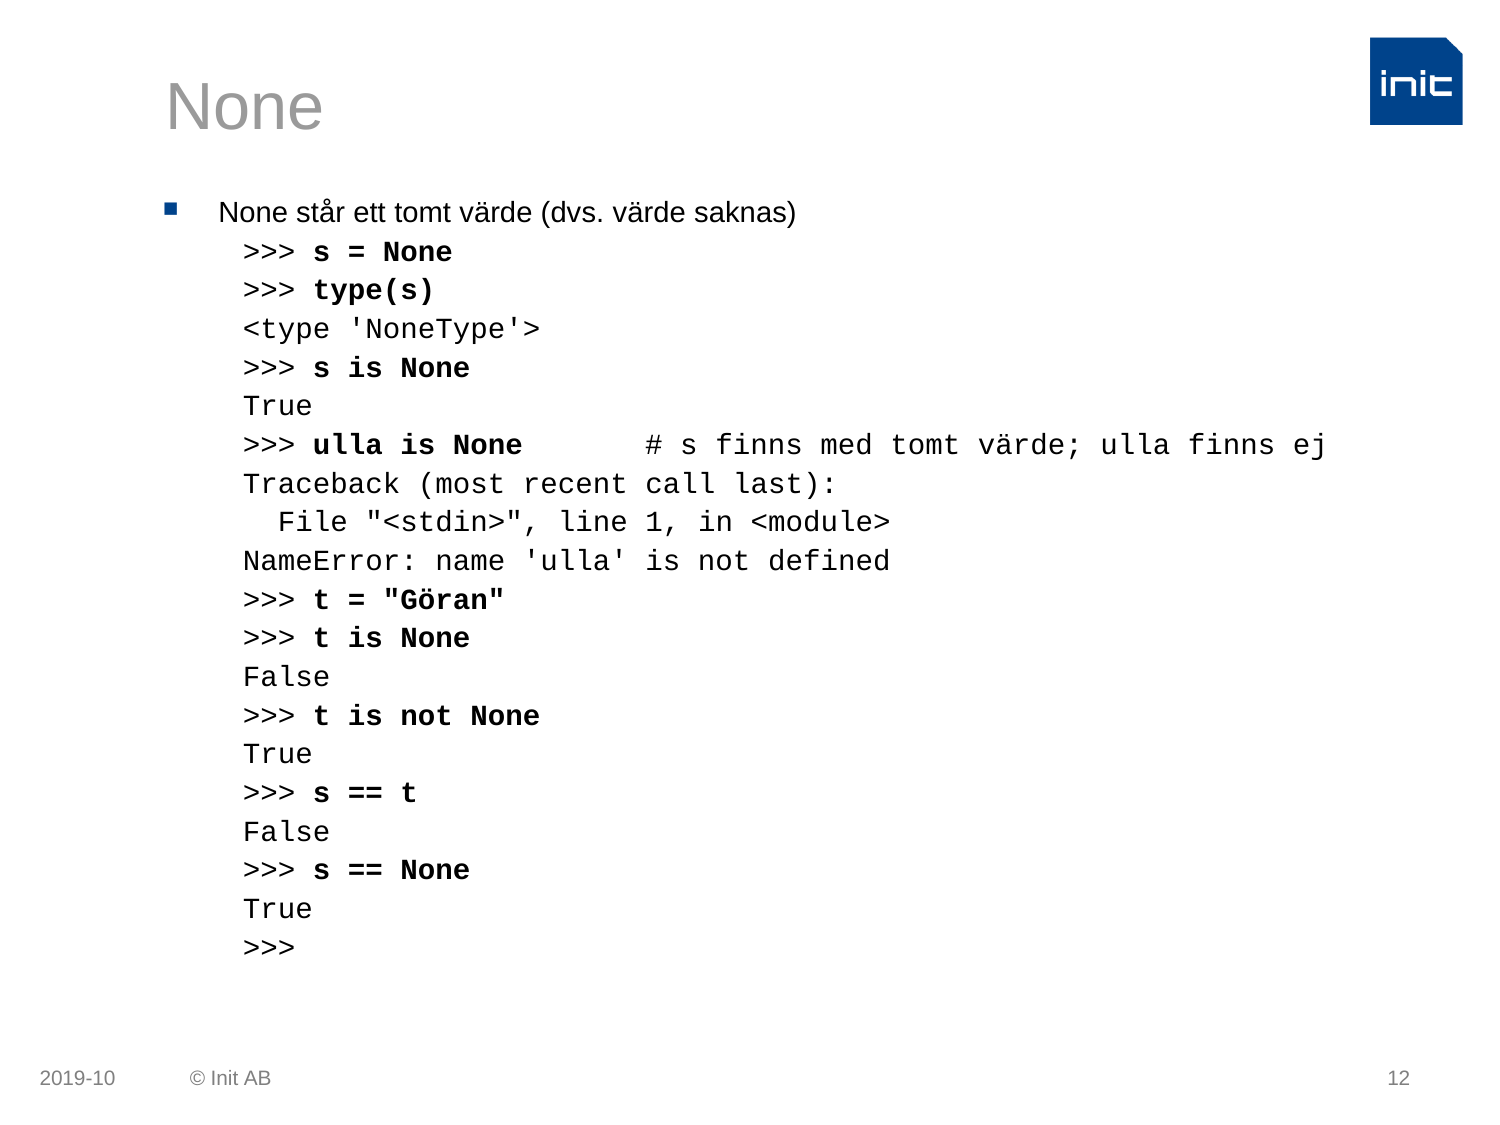

None
None står ett tomt värde (dvs. värde saknas)
>>> s = None
>>> type(s)
<type 'NoneType'>
>>> s is None
True
>>> ulla is None # s finns med tomt värde; ulla finns ej
Traceback (most recent call last):
 File "<stdin>", line 1, in <module>
NameError: name 'ulla' is not defined
>>> t = "Göran"
>>> t is None
False
>>> t is not None
True
>>> s == t
False
>>> s == None
True
>>>
2019-10
© Init AB